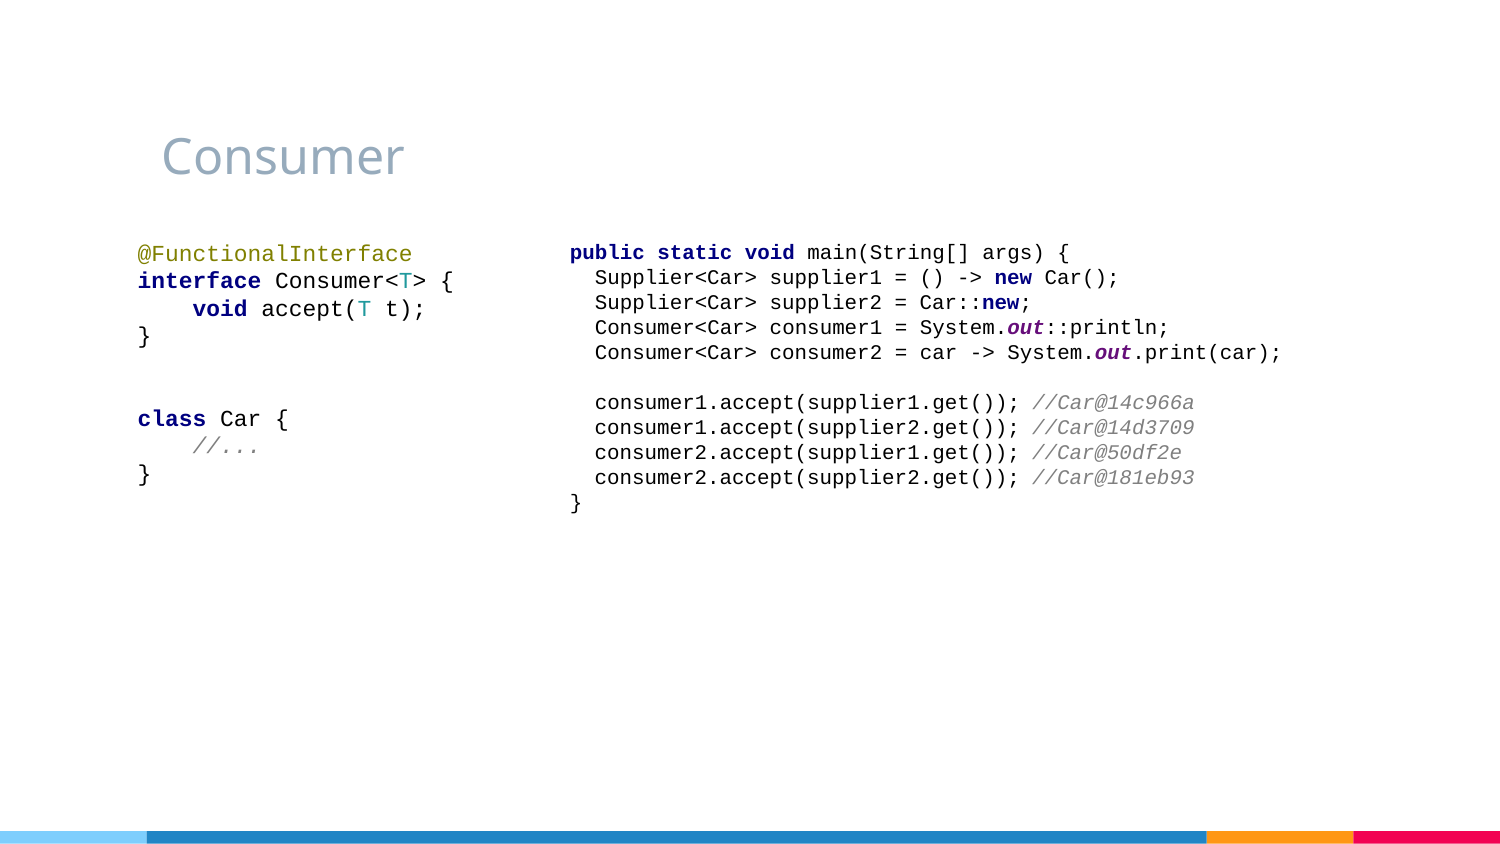

# Consumer
@FunctionalInterface
interface Consumer<T> {
 void accept(T t);
}
class Car {
 //...
}
public static void main(String[] args) {
 Supplier<Car> supplier1 = () -> new Car();
 Supplier<Car> supplier2 = Car::new;
 Consumer<Car> consumer1 = System.out::println;
 Consumer<Car> consumer2 = car -> System.out.print(car);
 consumer1.accept(supplier1.get()); //Car@14c966a
 consumer1.accept(supplier2.get()); //Car@14d3709
 consumer2.accept(supplier1.get()); //Car@50df2e
 consumer2.accept(supplier2.get()); //Car@181eb93
}